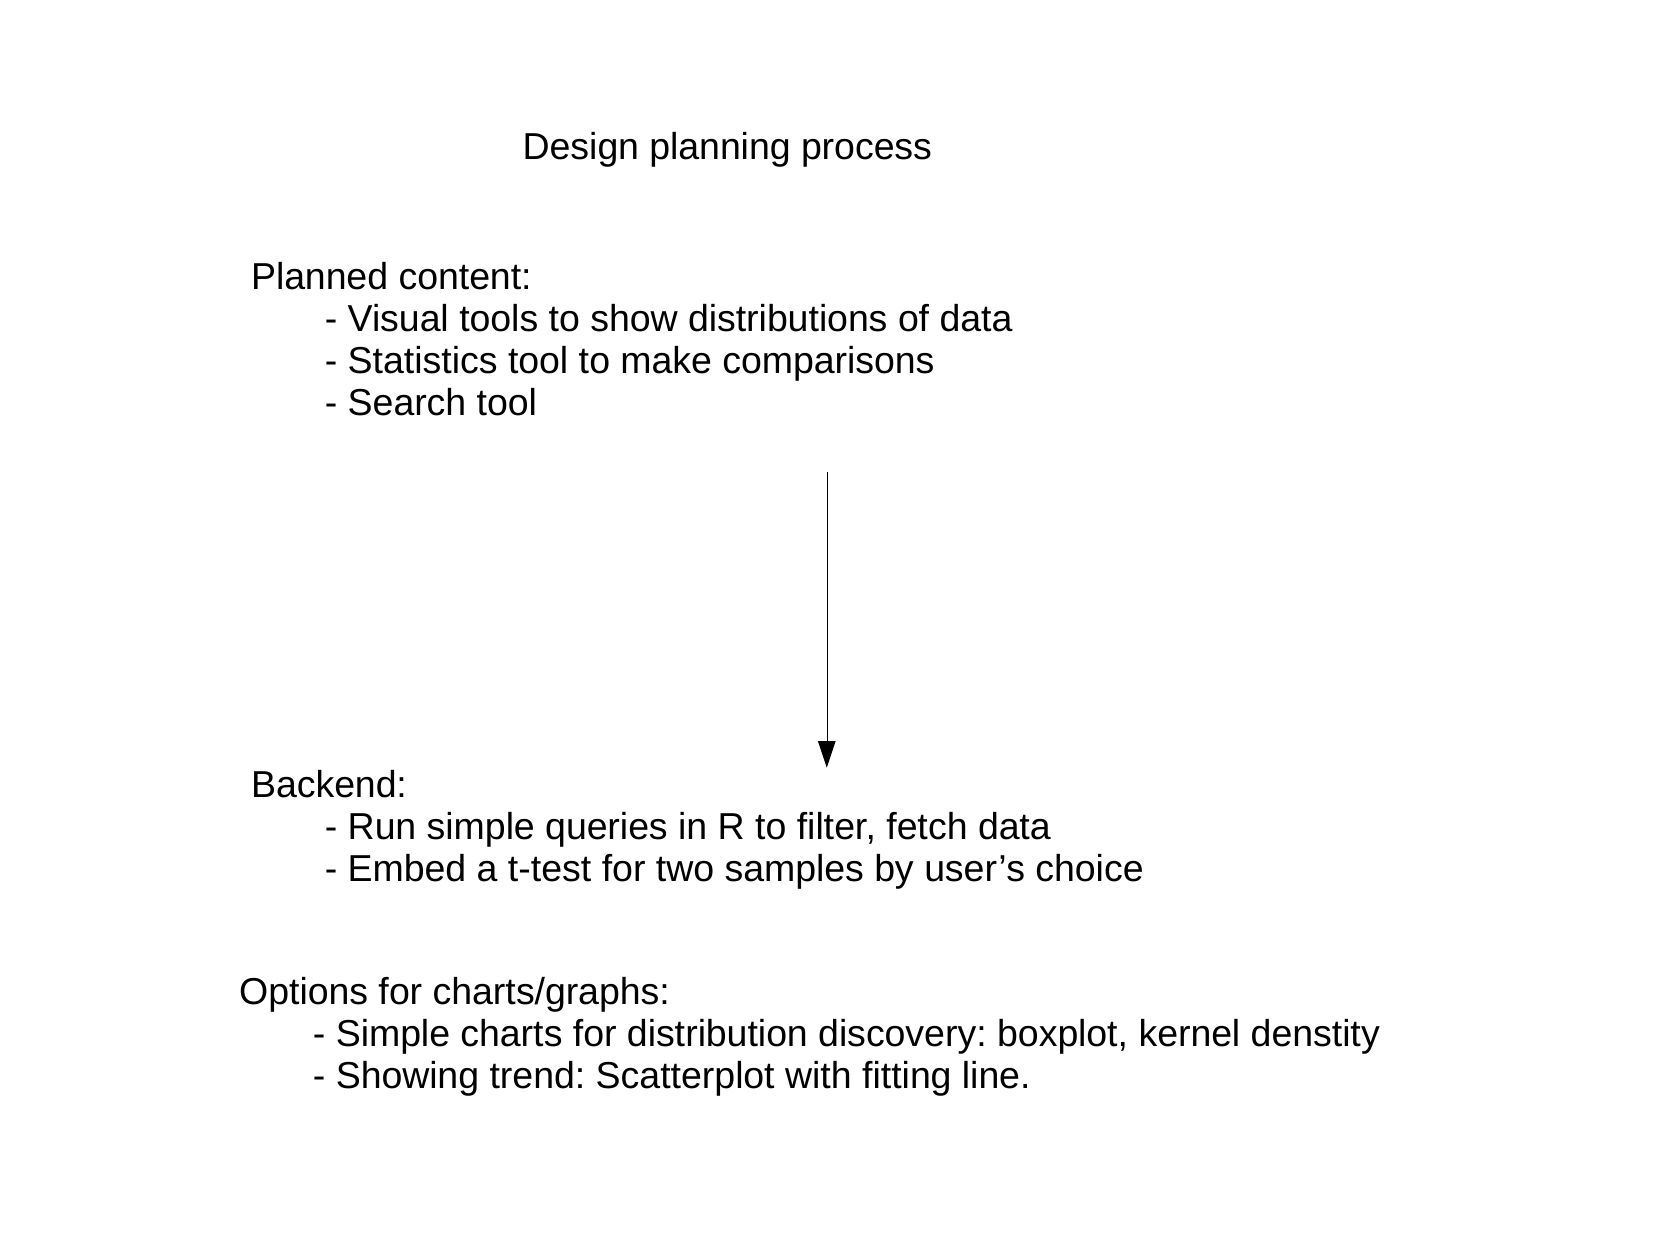

Design planning process
Planned content:
	- Visual tools to show distributions of data
	- Statistics tool to make comparisons
	- Search tool
Backend:
	- Run simple queries in R to filter, fetch data
	- Embed a t-test for two samples by user’s choice
Options for charts/graphs:
	- Simple charts for distribution discovery: boxplot, kernel denstity
	- Showing trend: Scatterplot with fitting line.